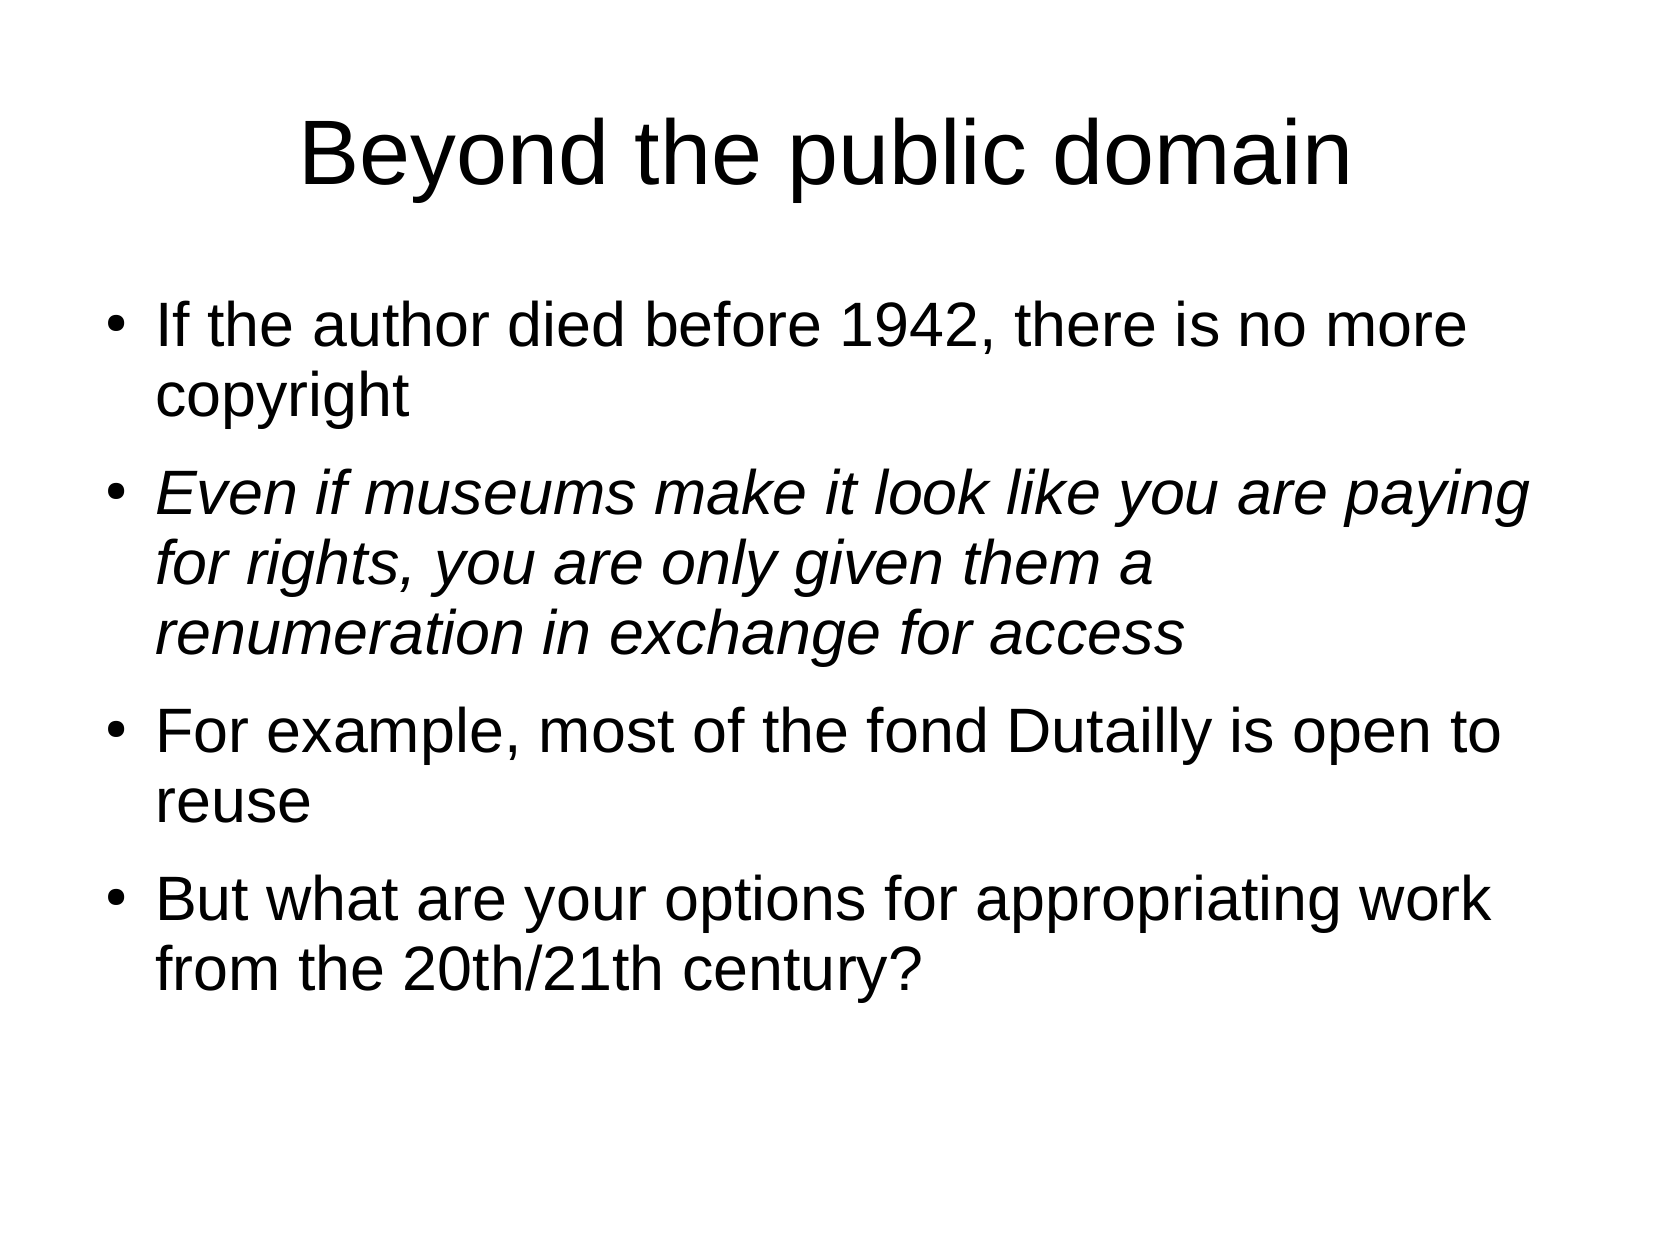

# Beyond the public domain
If the author died before 1942, there is no more copyright
Even if museums make it look like you are paying for rights, you are only given them a renumeration in exchange for access
For example, most of the fond Dutailly is open to reuse
But what are your options for appropriating work from the 20th/21th century?